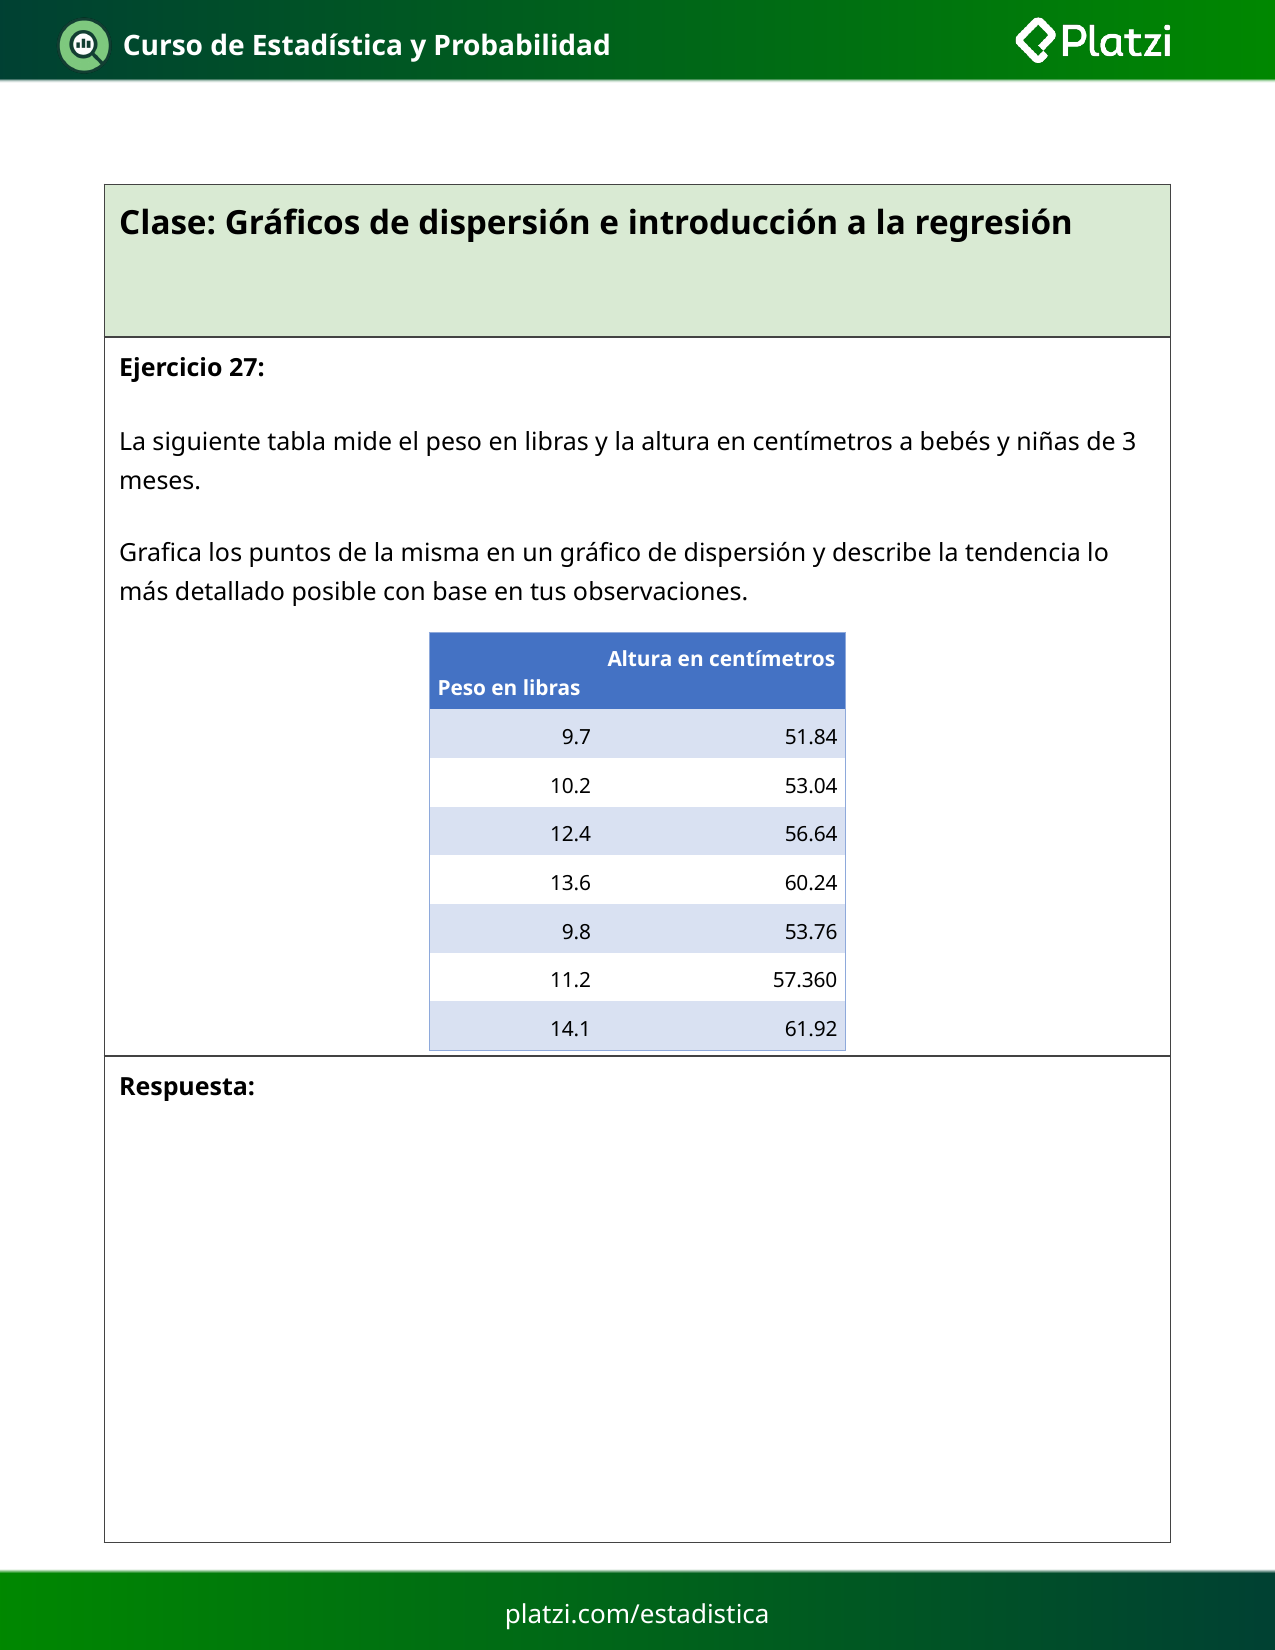

Curso de Estadística y Probabilidad
| Clase: Gráficos de dispersión e introducción a la regresión |
| --- |
| Ejercicio 27: La siguiente tabla mide el peso en libras y la altura en centímetros a bebés y niñas de 3 meses. Grafica los puntos de la misma en un gráfico de dispersión y describe la tendencia lo más detallado posible con base en tus observaciones. |
| Respuesta: |
| Peso en libras | Altura en centímetros |
| --- | --- |
| 9.7 | 51.84 |
| 10.2 | 53.04 |
| 12.4 | 56.64 |
| 13.6 | 60.24 |
| 9.8 | 53.76 |
| 11.2 | 57.360 |
| 14.1 | 61.92 |
# platzi.com/estadistica